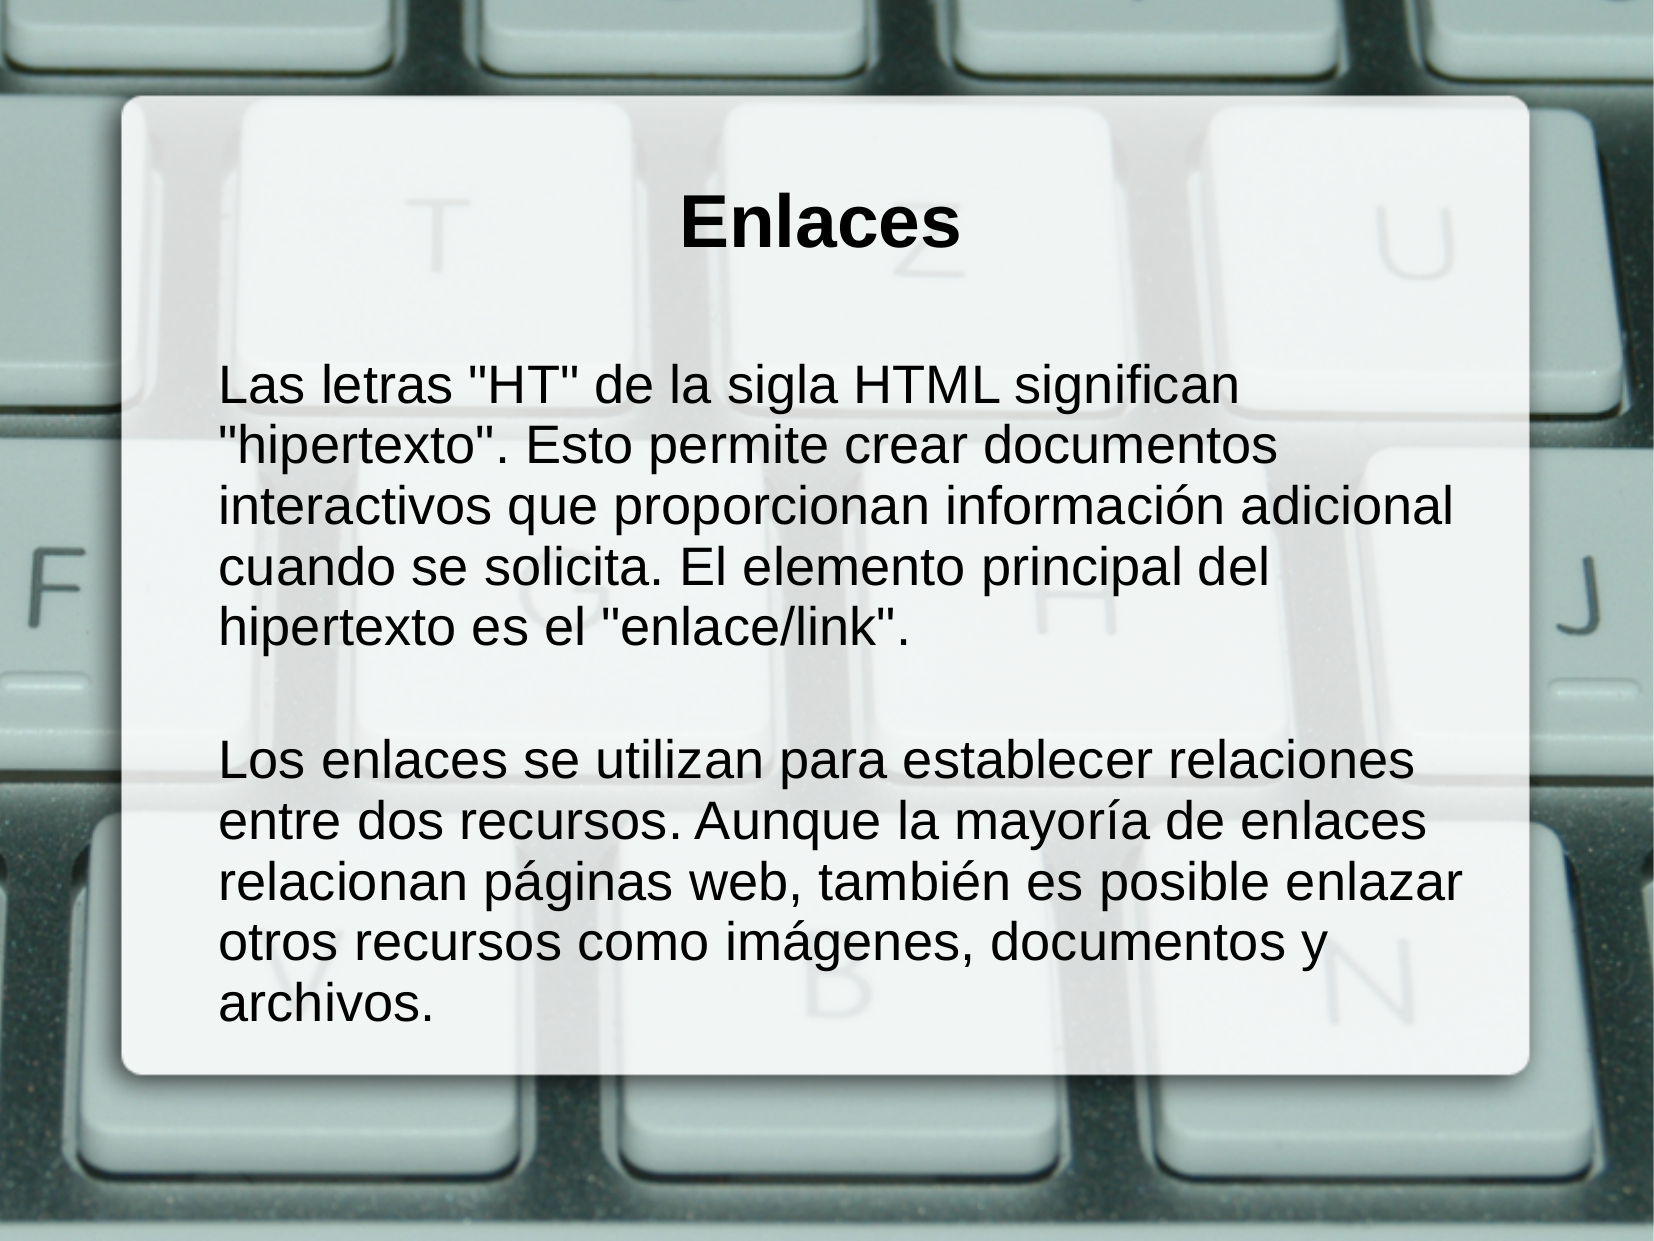

# Enlaces
Las letras "HT" de la sigla HTML significan "hipertexto". Esto permite crear documentos interactivos que proporcionan información adicional cuando se solicita. El elemento principal del hipertexto es el "enlace/link".
Los enlaces se utilizan para establecer relaciones entre dos recursos. Aunque la mayoría de enlaces relacionan páginas web, también es posible enlazar otros recursos como imágenes, documentos y archivos.